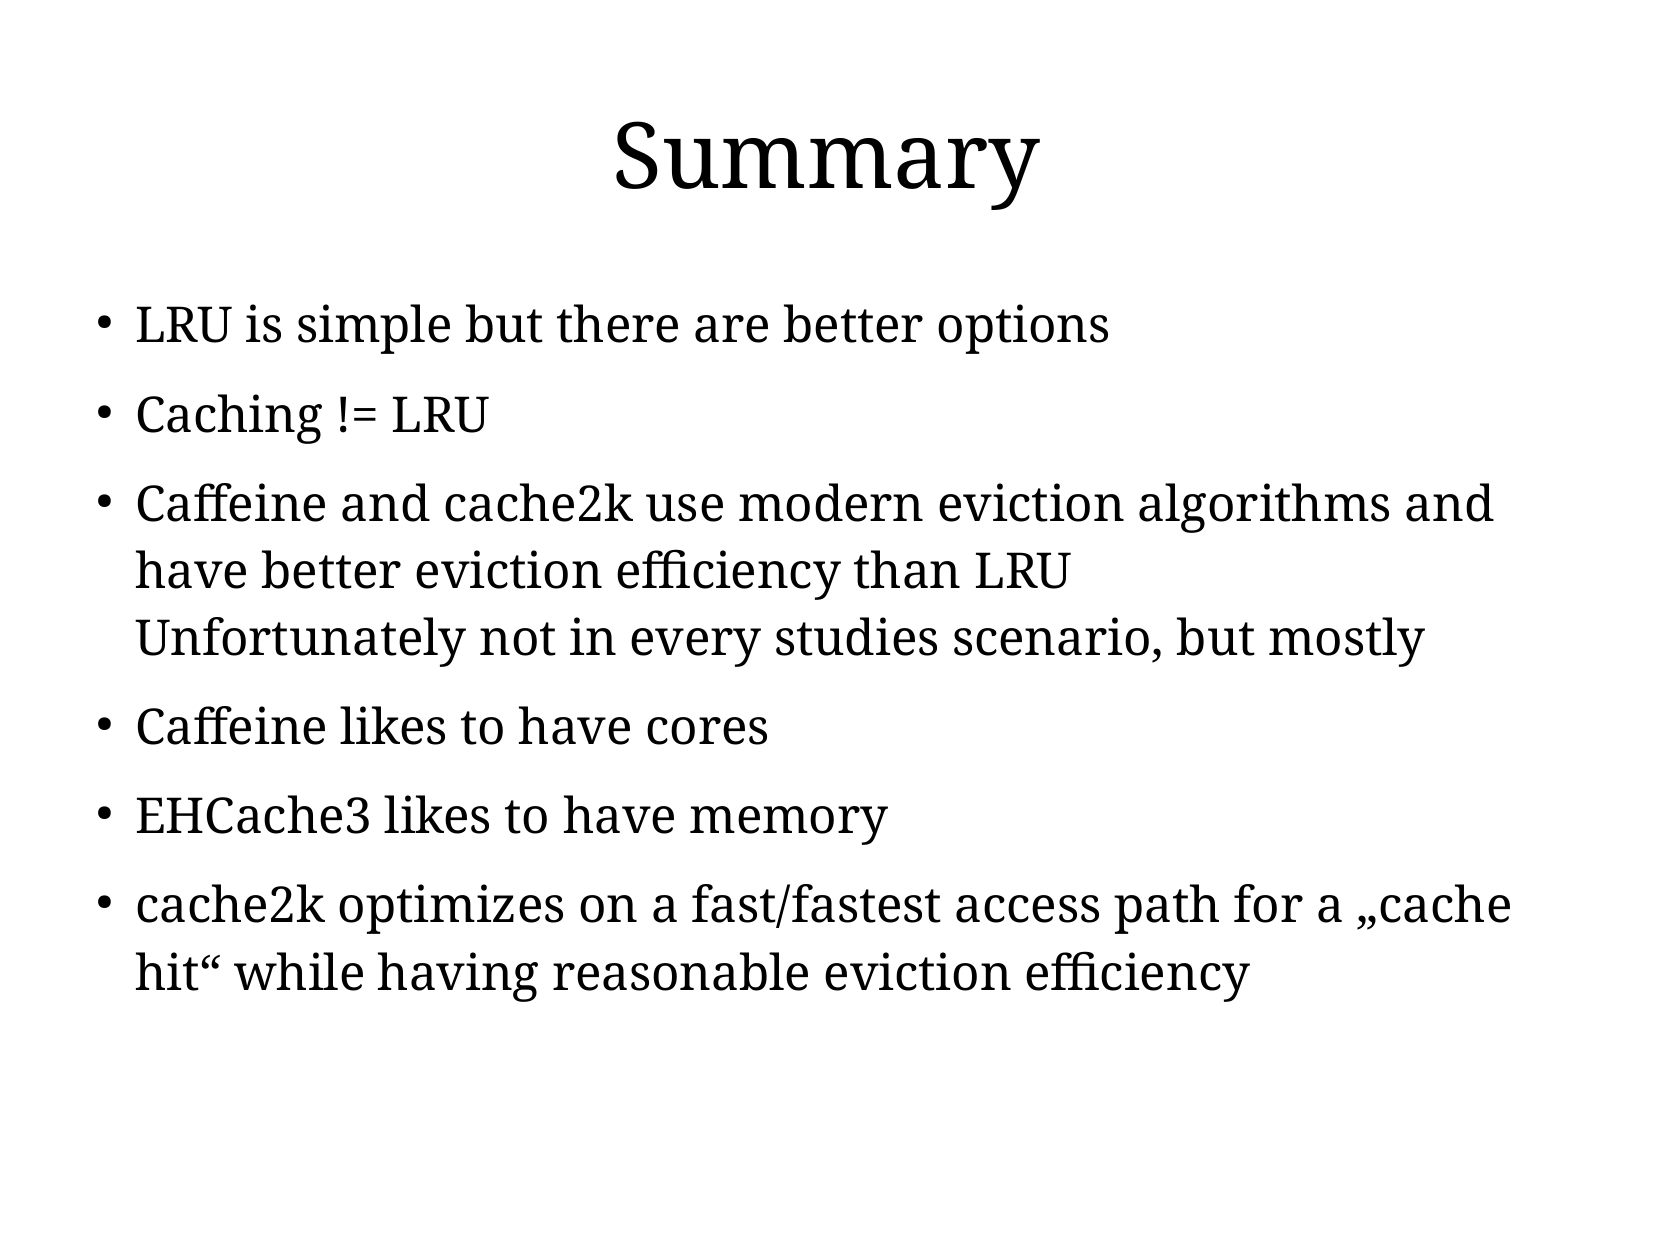

# Summary
LRU is simple but there are better options
Caching != LRU
Caffeine and cache2k use modern eviction algorithms and have better eviction efficiency than LRU
Unfortunately not in every studies scenario, but mostly
Caffeine likes to have cores
EHCache3 likes to have memory
cache2k optimizes on a fast/fastest access path for a „cache hit“ while having reasonable eviction efficiency